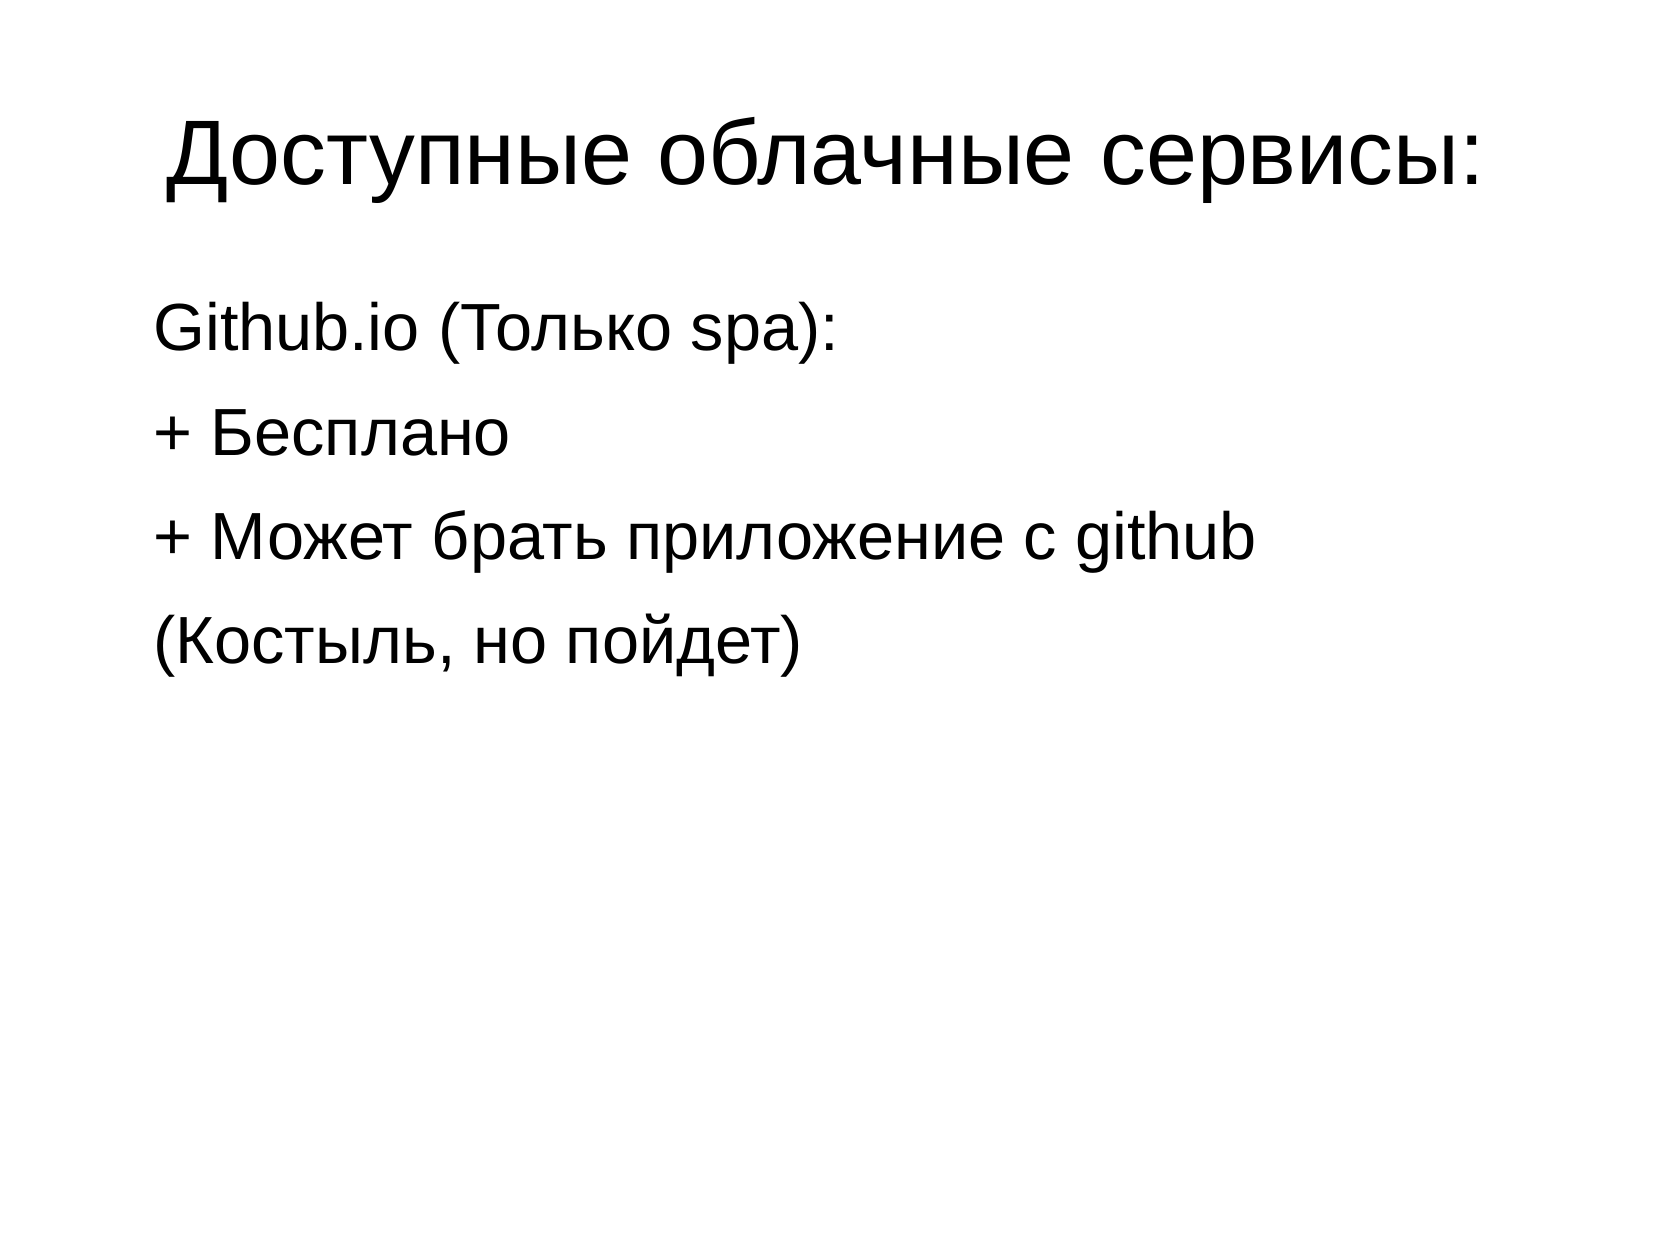

# Доступные облачные сервисы:
Github.io (Только spa):
+ Бесплано
+ Может брать приложение с github
(Костыль, но пойдет)